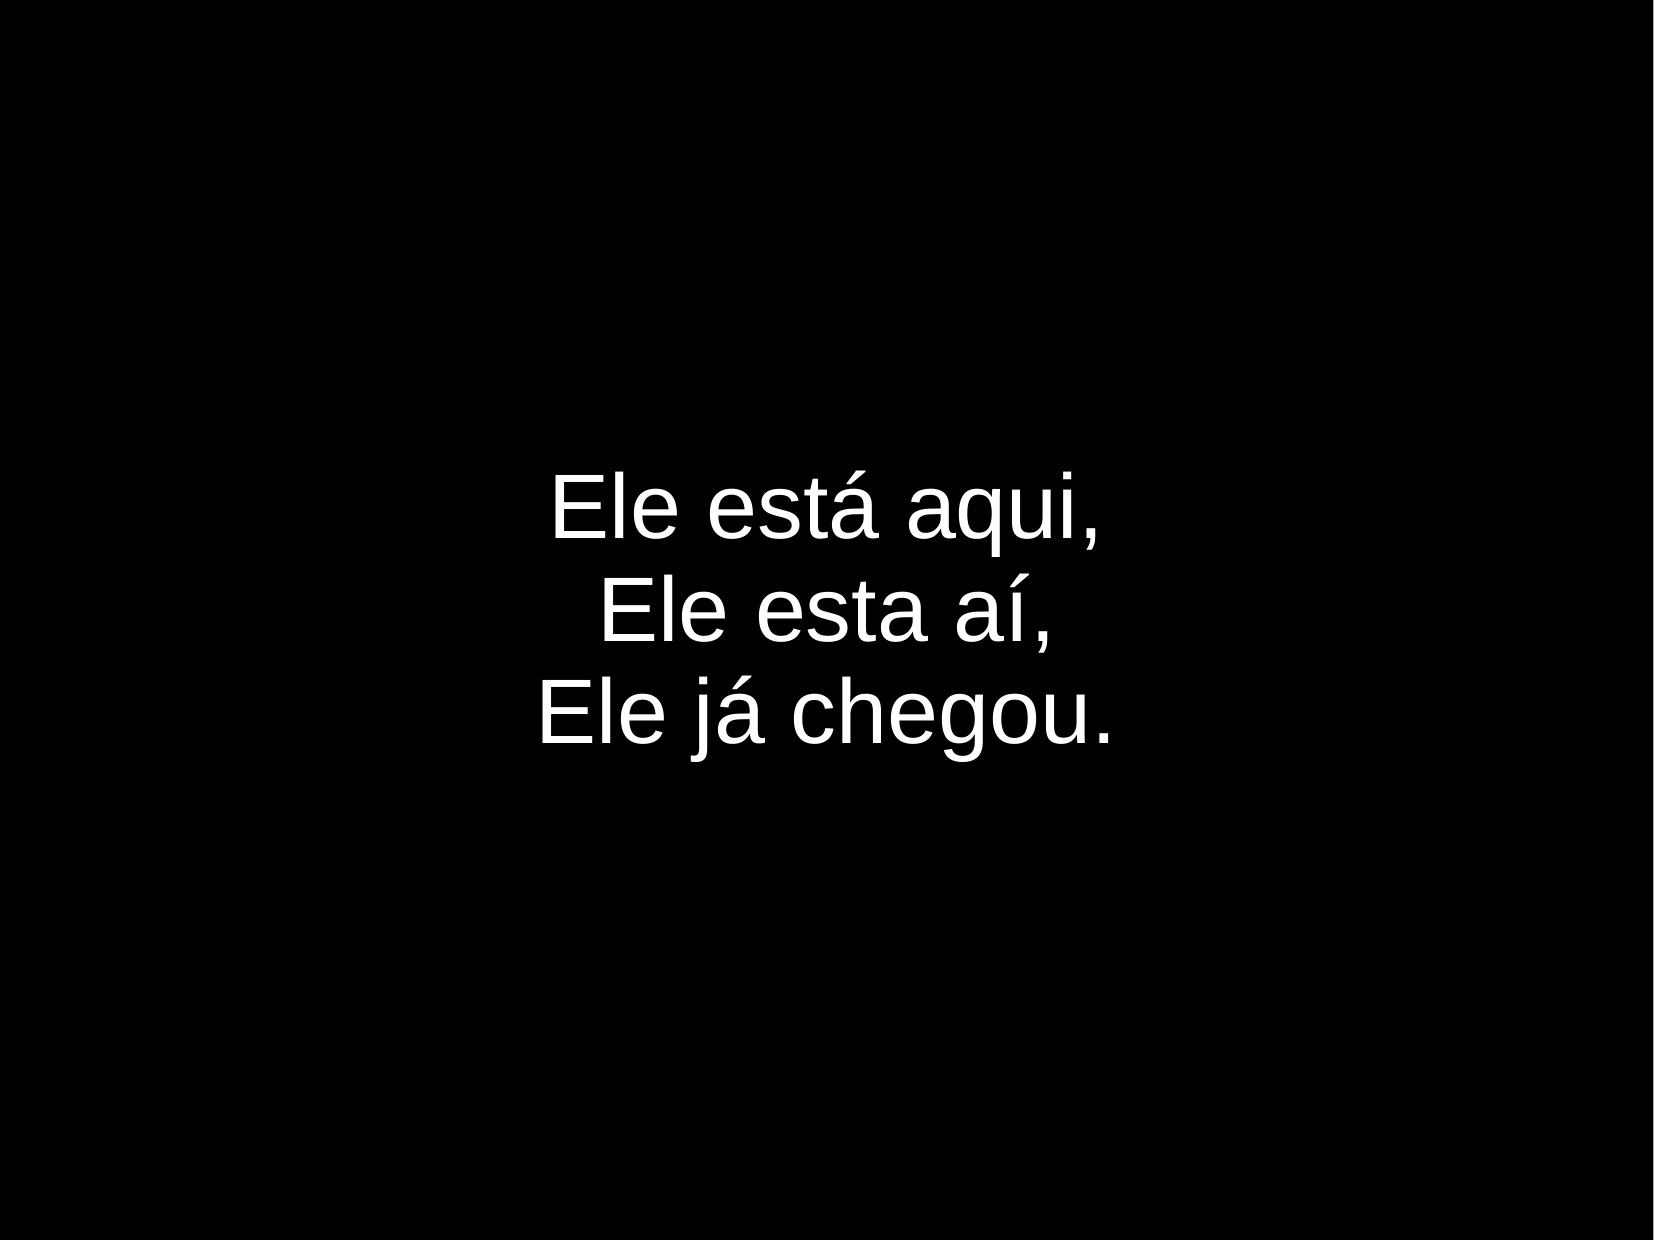

# Ele está aqui,
Ele esta aí,
Ele já chegou.